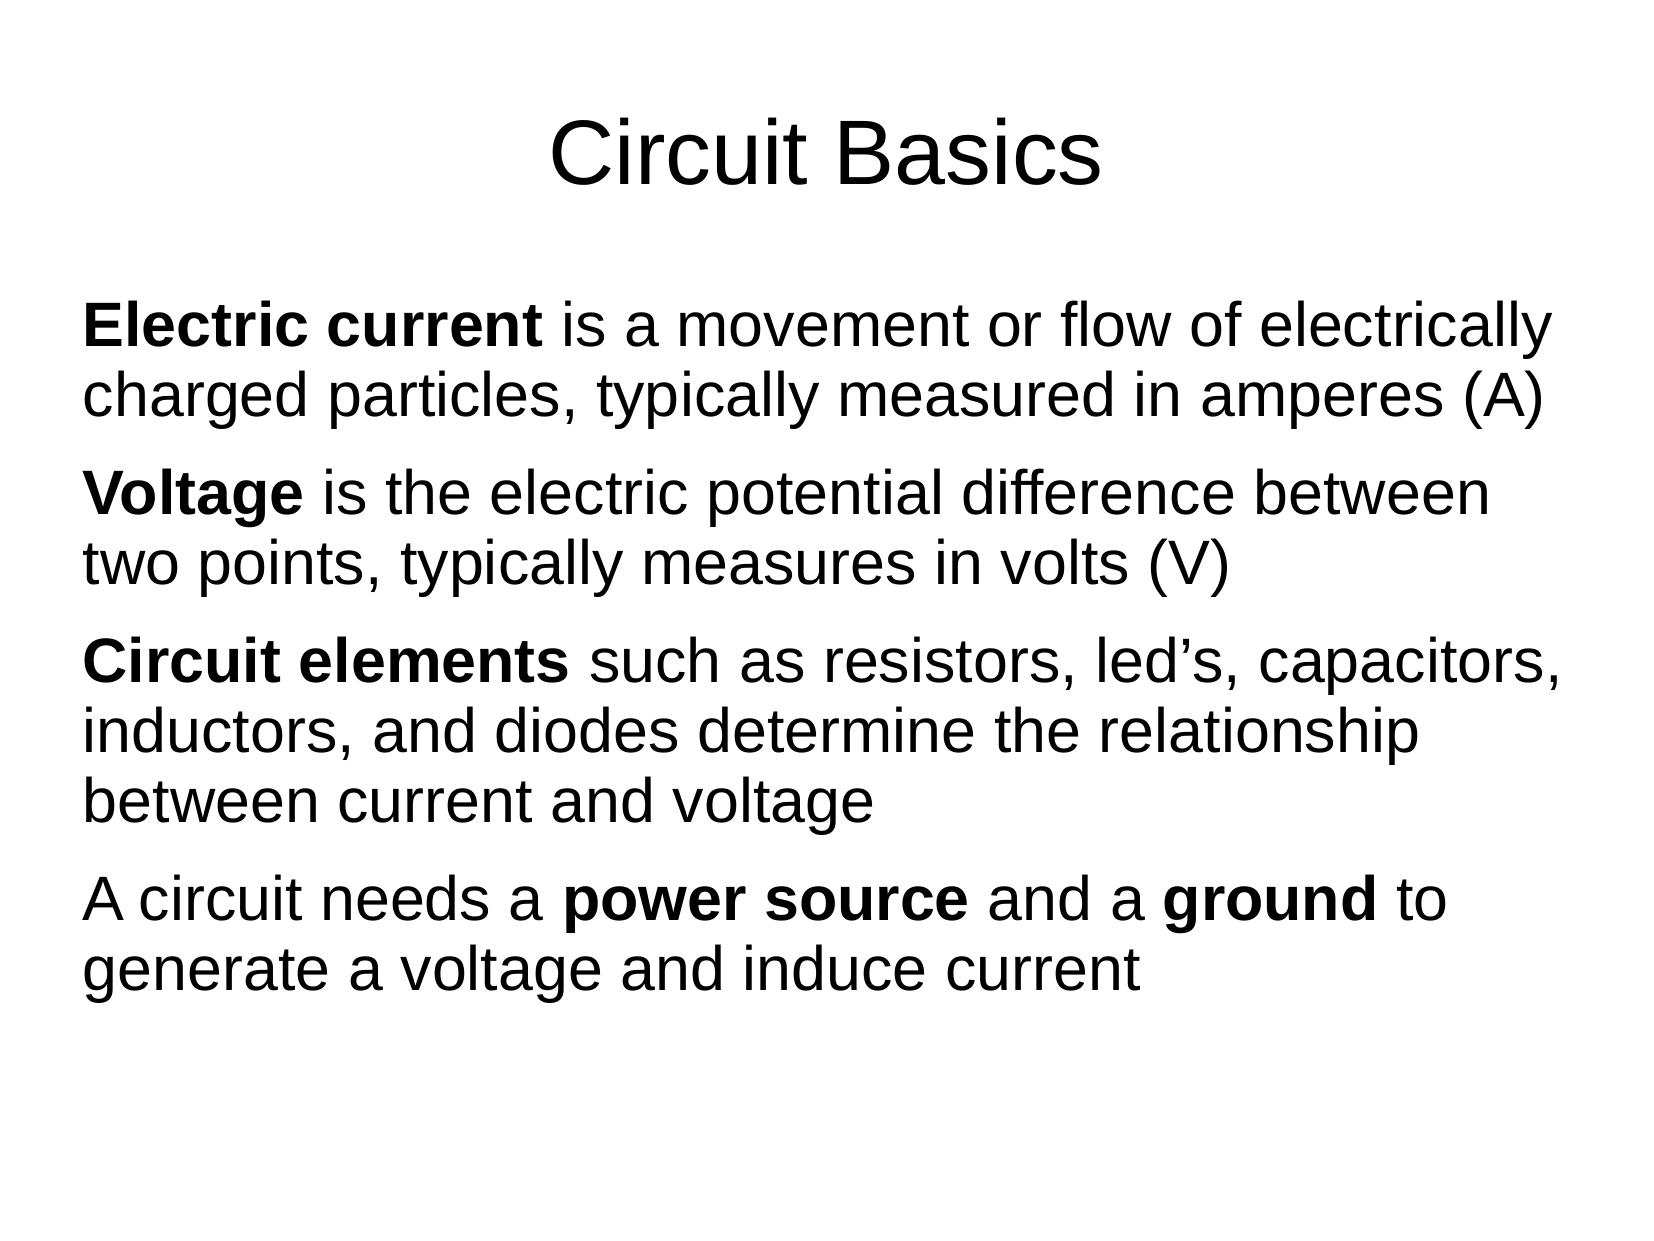

# Circuit Basics
Electric current is a movement or flow of electrically charged particles, typically measured in amperes (A)
Voltage is the electric potential difference between two points, typically measures in volts (V)
Circuit elements such as resistors, led’s, capacitors, inductors, and diodes determine the relationship between current and voltage
A circuit needs a power source and a ground to generate a voltage and induce current